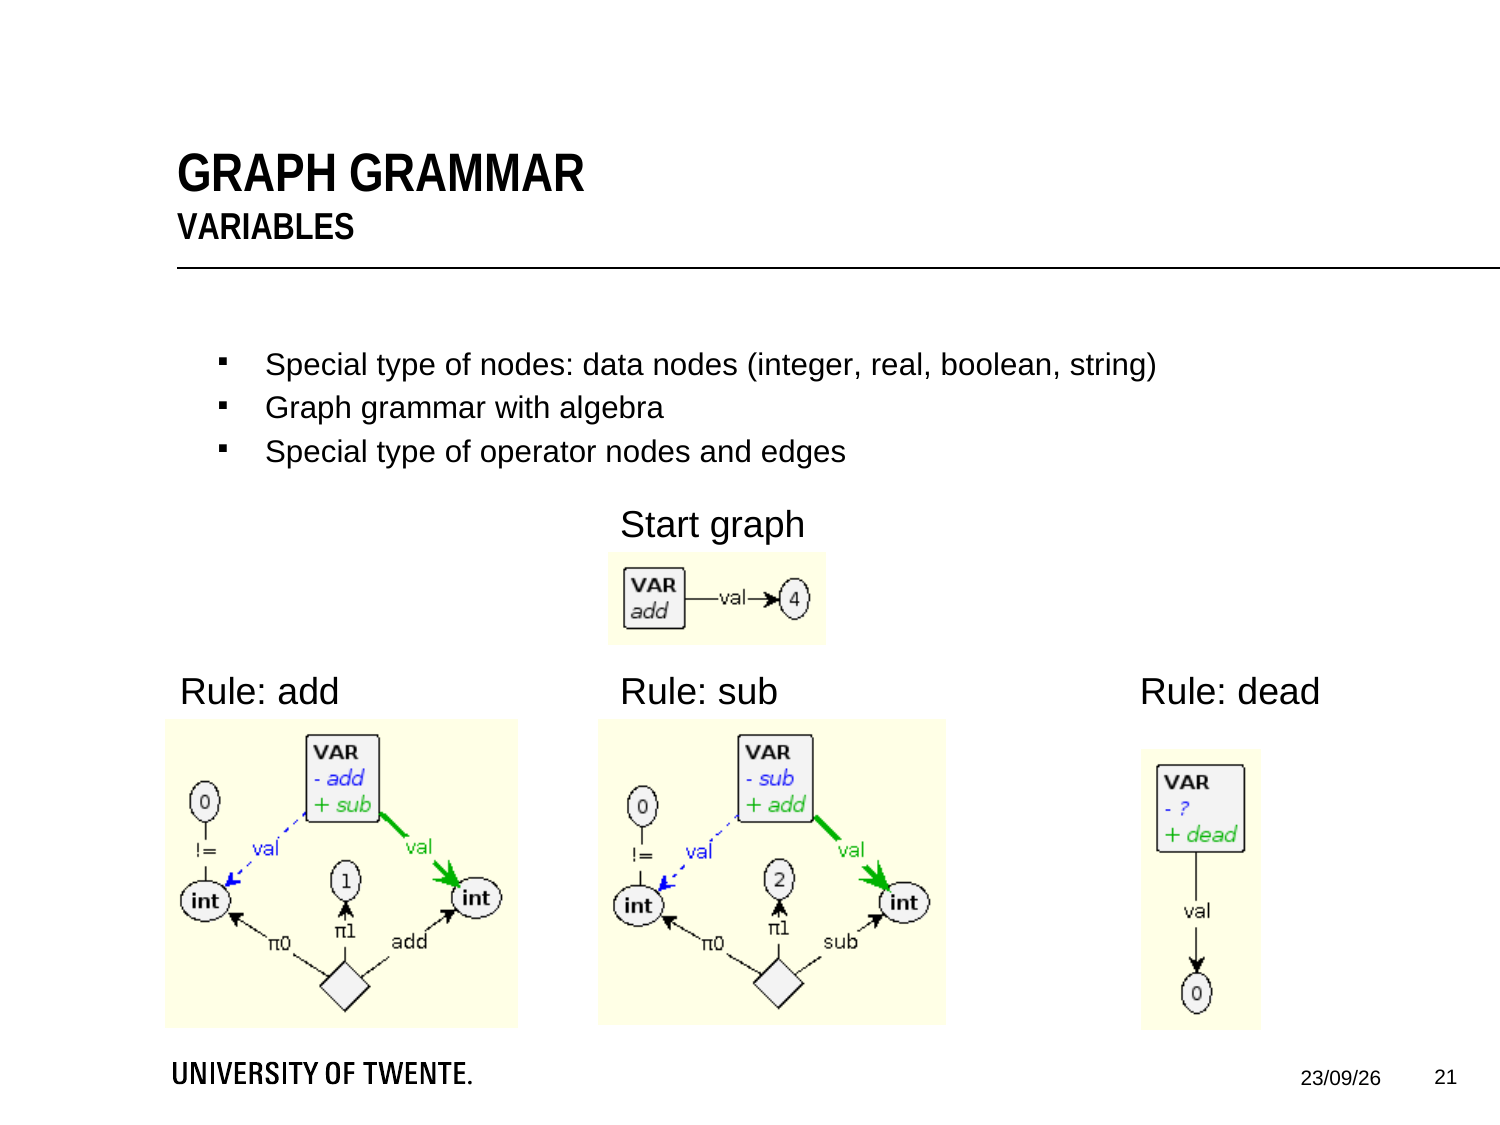

# GRAPH GRAMMAR VARIABLES
Special type of nodes: data nodes (integer, real, boolean, string)
Graph grammar with algebra
Special type of operator nodes and edges
Start graph
Rule: add
Rule: sub
Rule: dead